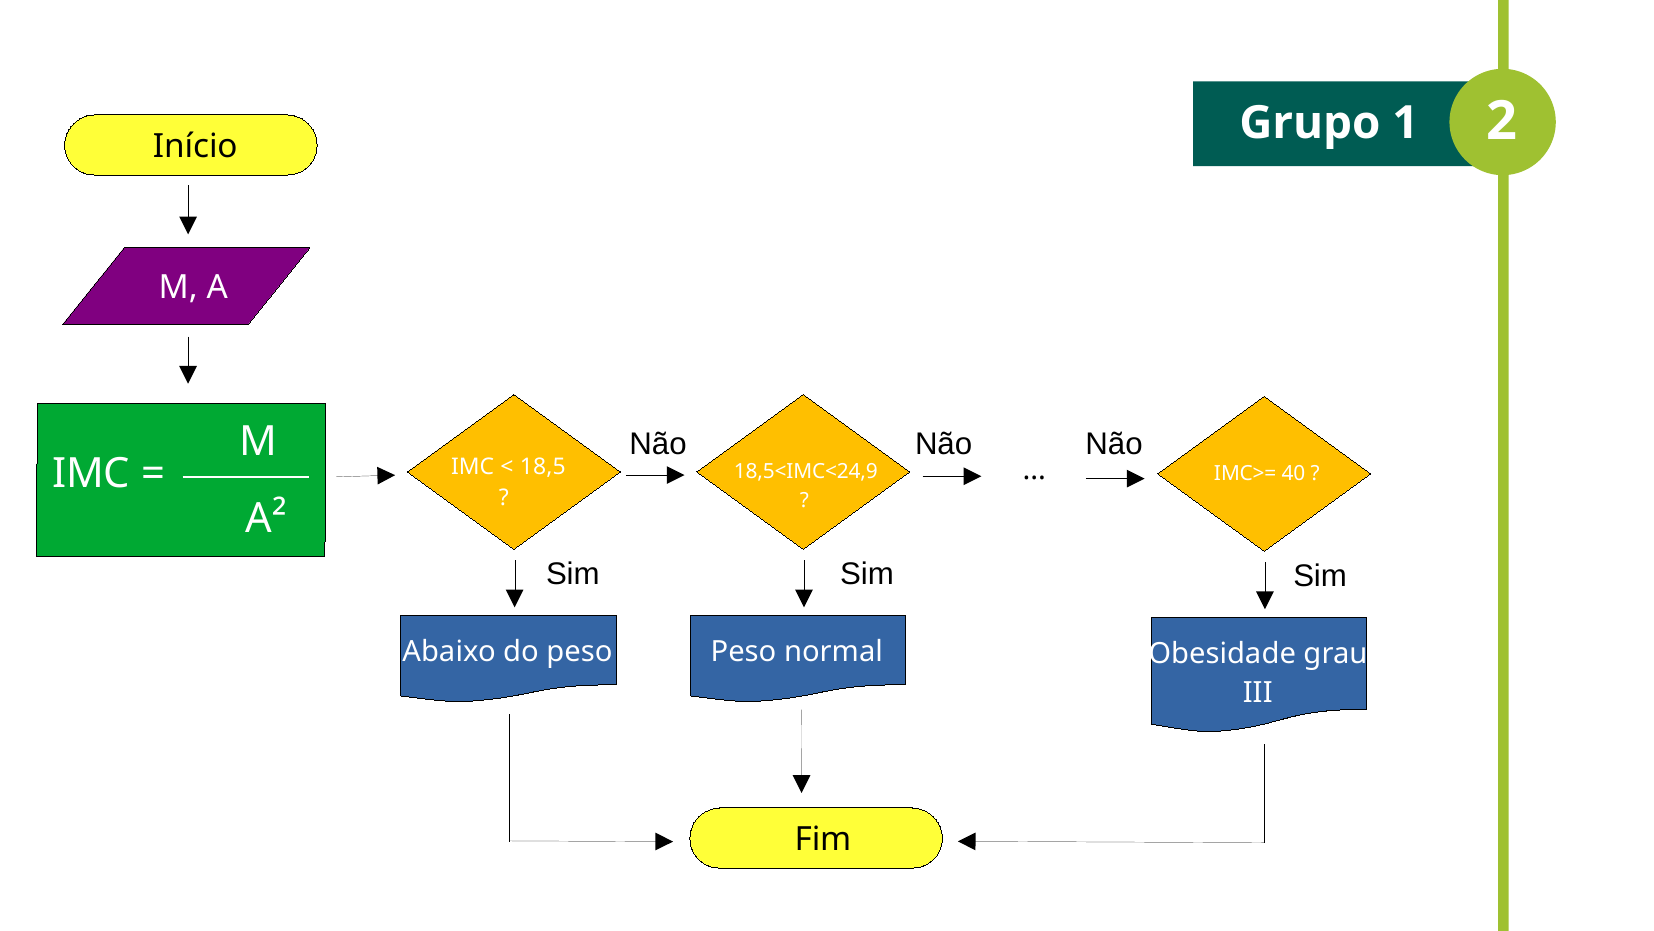

2
Grupo 1
Início
M, A
M
Não
Não
Não
IMC =
...
IMC < 18,5 ?
18,5<IMC<24,9 ?
IMC>= 40 ?
A²
Sim
Sim
Sim
Peso normal
Abaixo do peso
Obesidade grau III
Fim